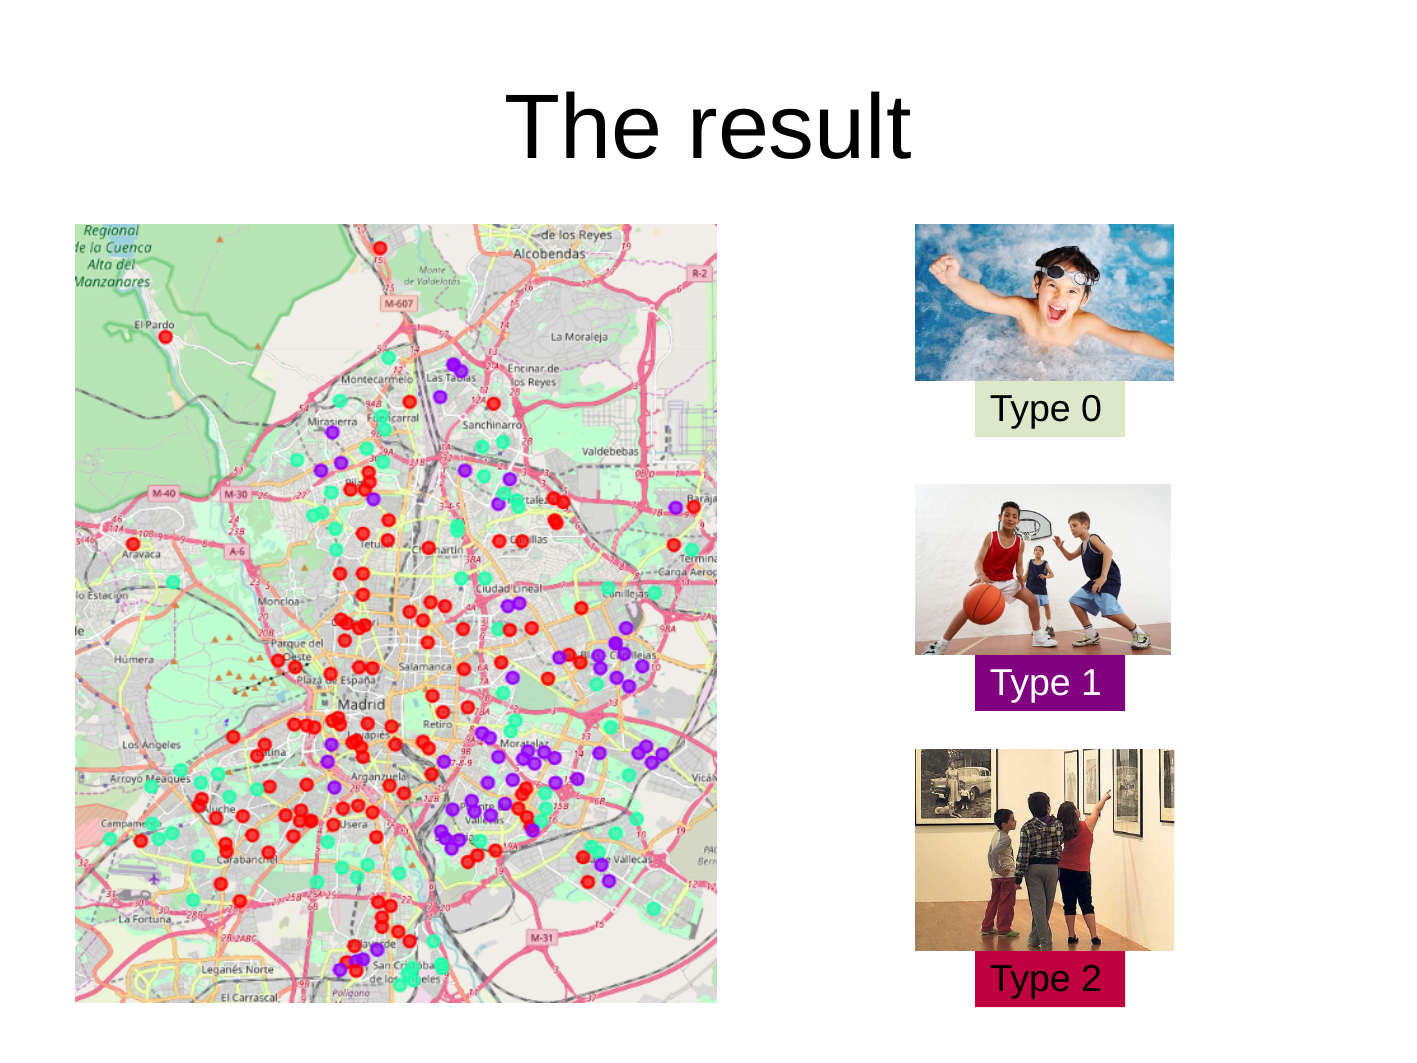

# The result
Type 0
Type 1
Type 2